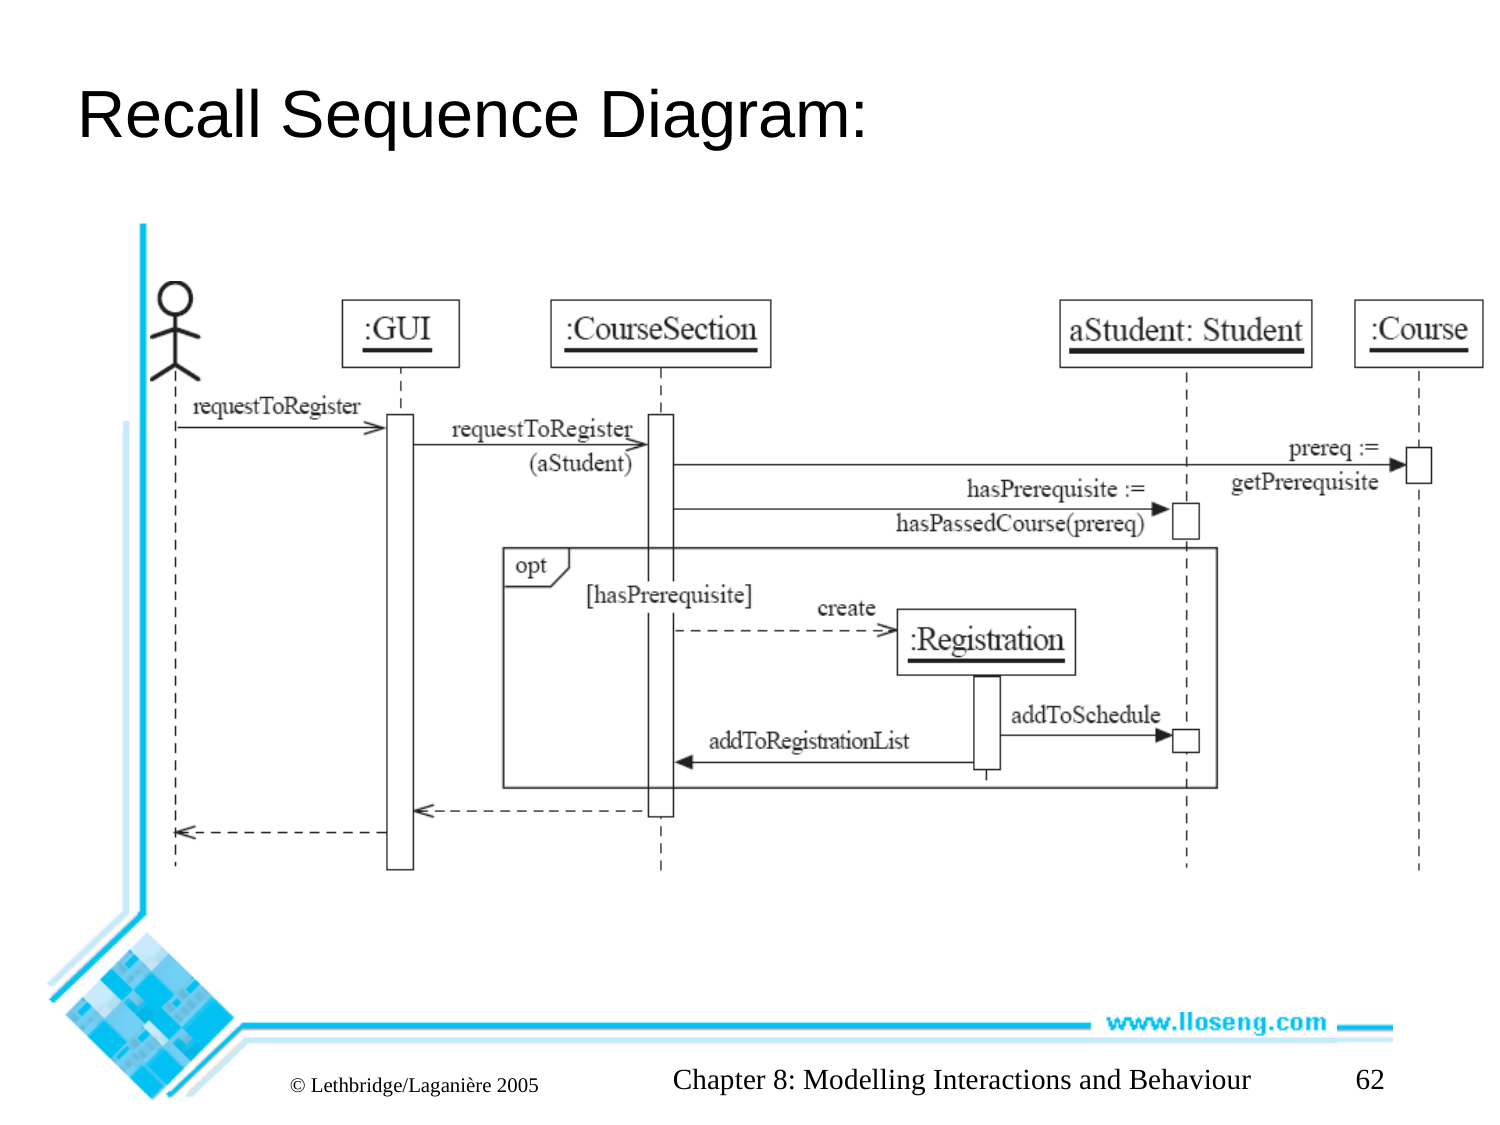

# Recall Sequence Diagram:
Chapter 8: Modelling Interactions and Behaviour
© Lethbridge/Laganière 2005